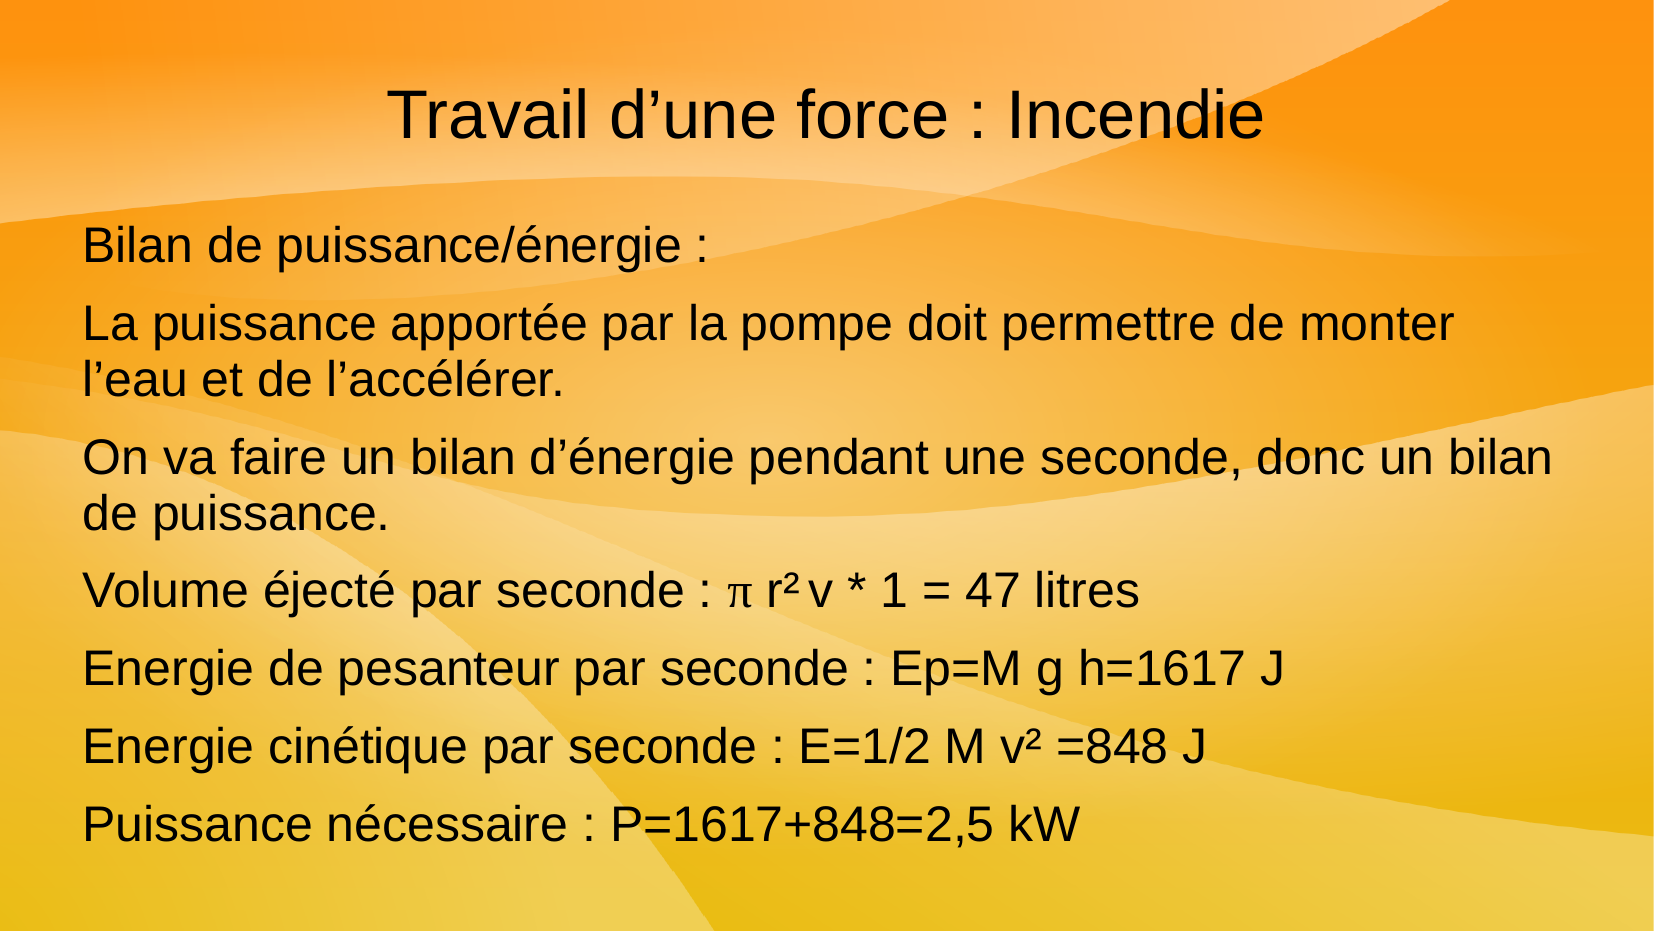

# Travail d’une force : Incendie
Bilan de puissance/énergie :
La puissance apportée par la pompe doit permettre de monter l’eau et de l’accélérer.
On va faire un bilan d’énergie pendant une seconde, donc un bilan de puissance.
Volume éjecté par seconde : π r² v * 1 = 47 litres
Energie de pesanteur par seconde : Ep=M g h=1617 J
Energie cinétique par seconde : E=1/2 M v² =848 J
Puissance nécessaire : P=1617+848=2,5 kW